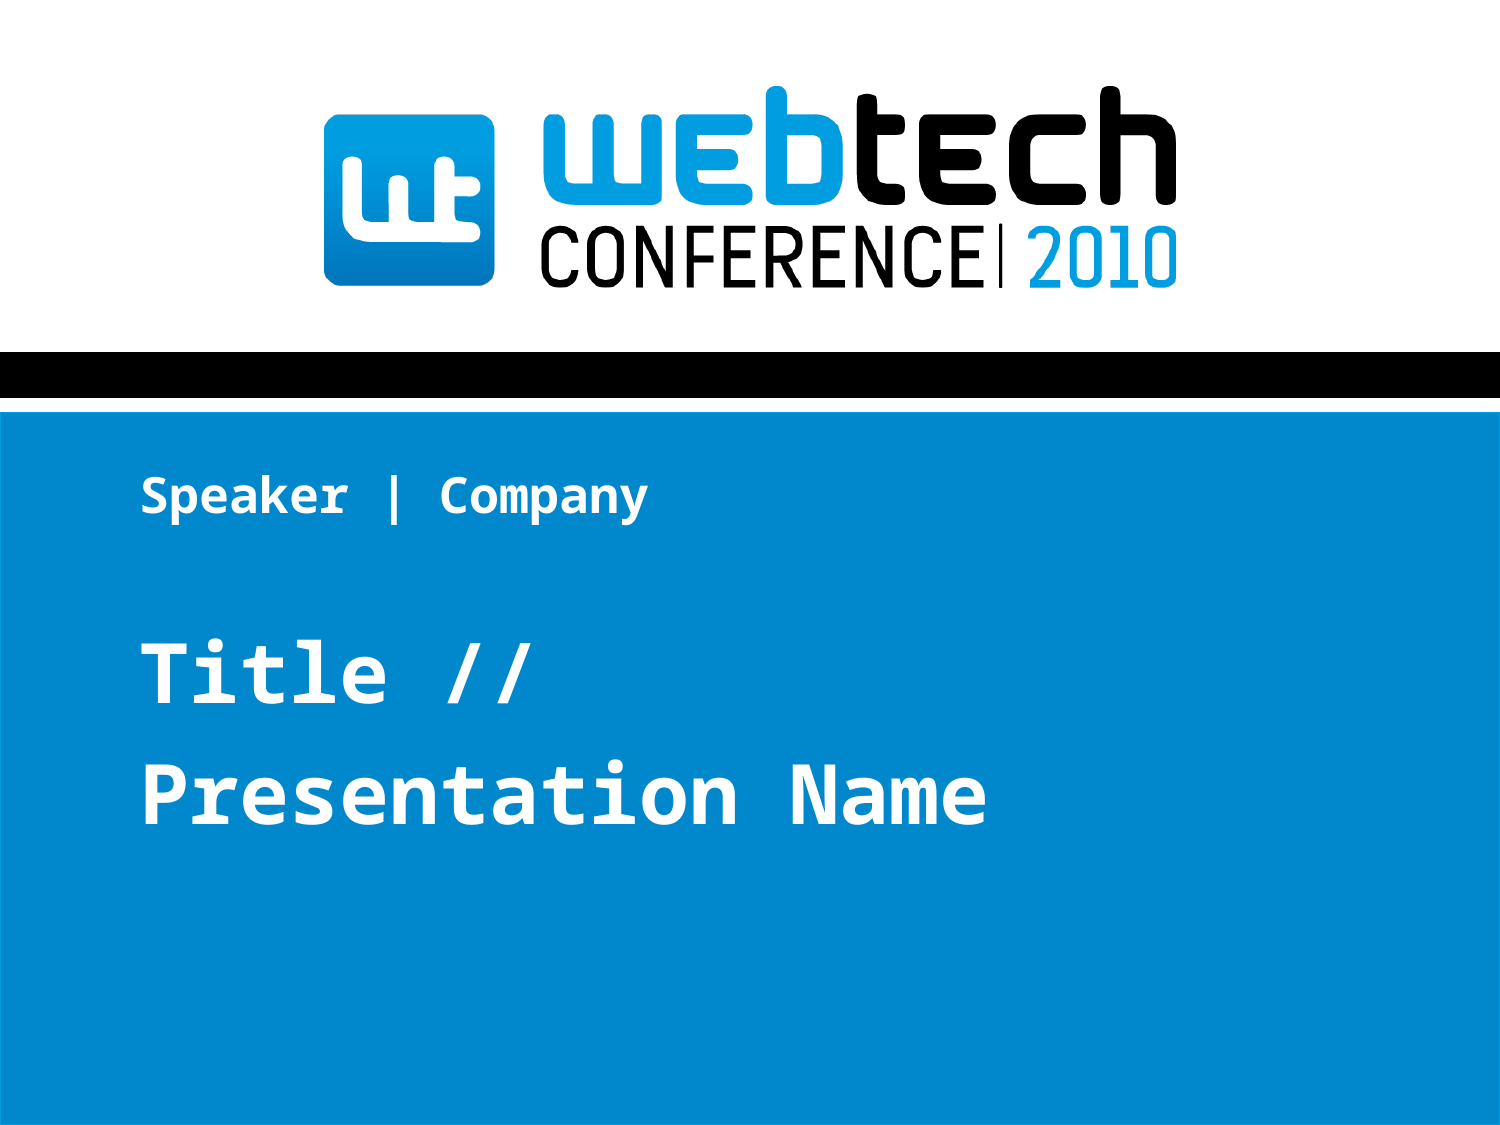

# Speaker | Company
Title //
Presentation Name